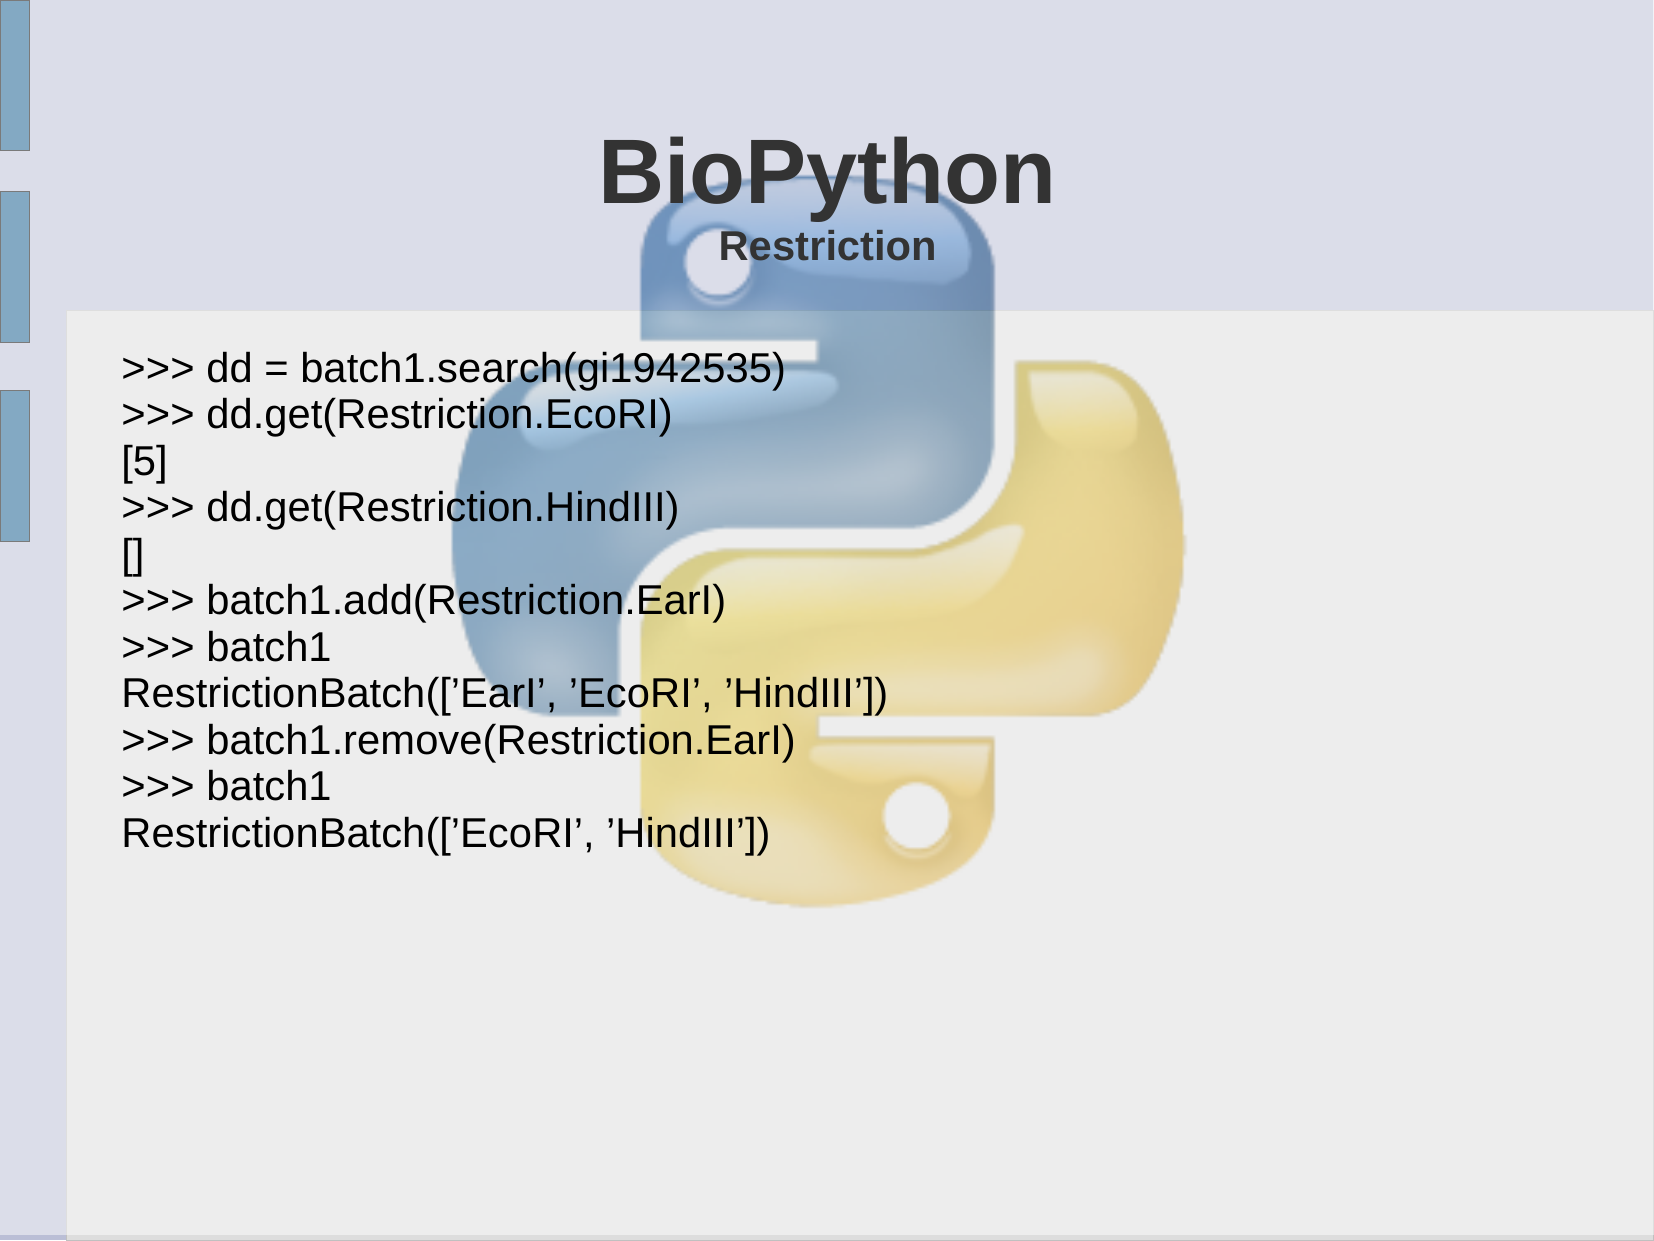

# BioPython Restriction
>>> dd = batch1.search(gi1942535)
>>> dd.get(Restriction.EcoRI)
[5]
>>> dd.get(Restriction.HindIII)
[]
>>> batch1.add(Restriction.EarI)
>>> batch1
RestrictionBatch([’EarI’, ’EcoRI’, ’HindIII’])
>>> batch1.remove(Restriction.EarI)
>>> batch1
RestrictionBatch([’EcoRI’, ’HindIII’])